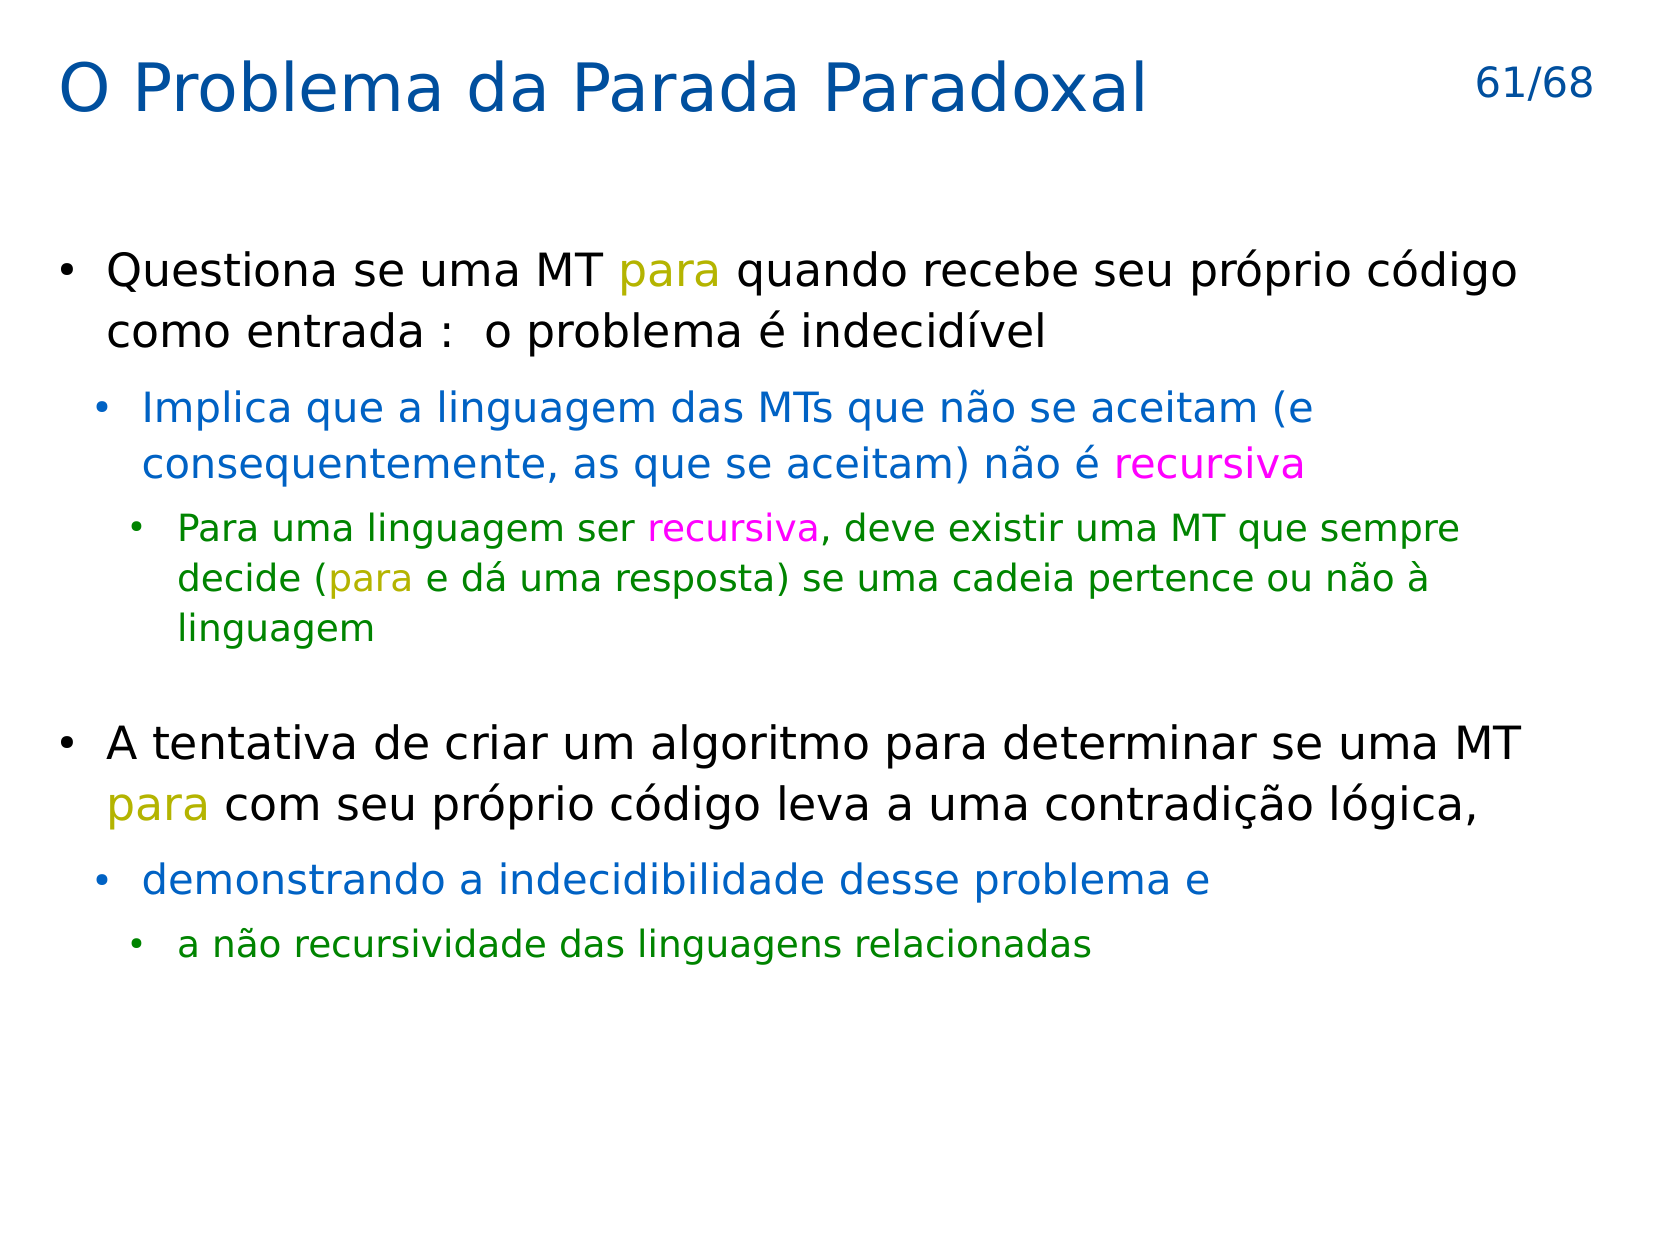

# O Problema da Parada Paradoxal
61
Questiona se uma MT para quando recebe seu próprio código como entrada : o problema é indecidível
Implica que a linguagem das MTs que não se aceitam (e consequentemente, as que se aceitam) não é recursiva
Para uma linguagem ser recursiva, deve existir uma MT que sempre decide (para e dá uma resposta) se uma cadeia pertence ou não à linguagem
A tentativa de criar um algoritmo para determinar se uma MT para com seu próprio código leva a uma contradição lógica,
demonstrando a indecidibilidade desse problema e
a não recursividade das linguagens relacionadas